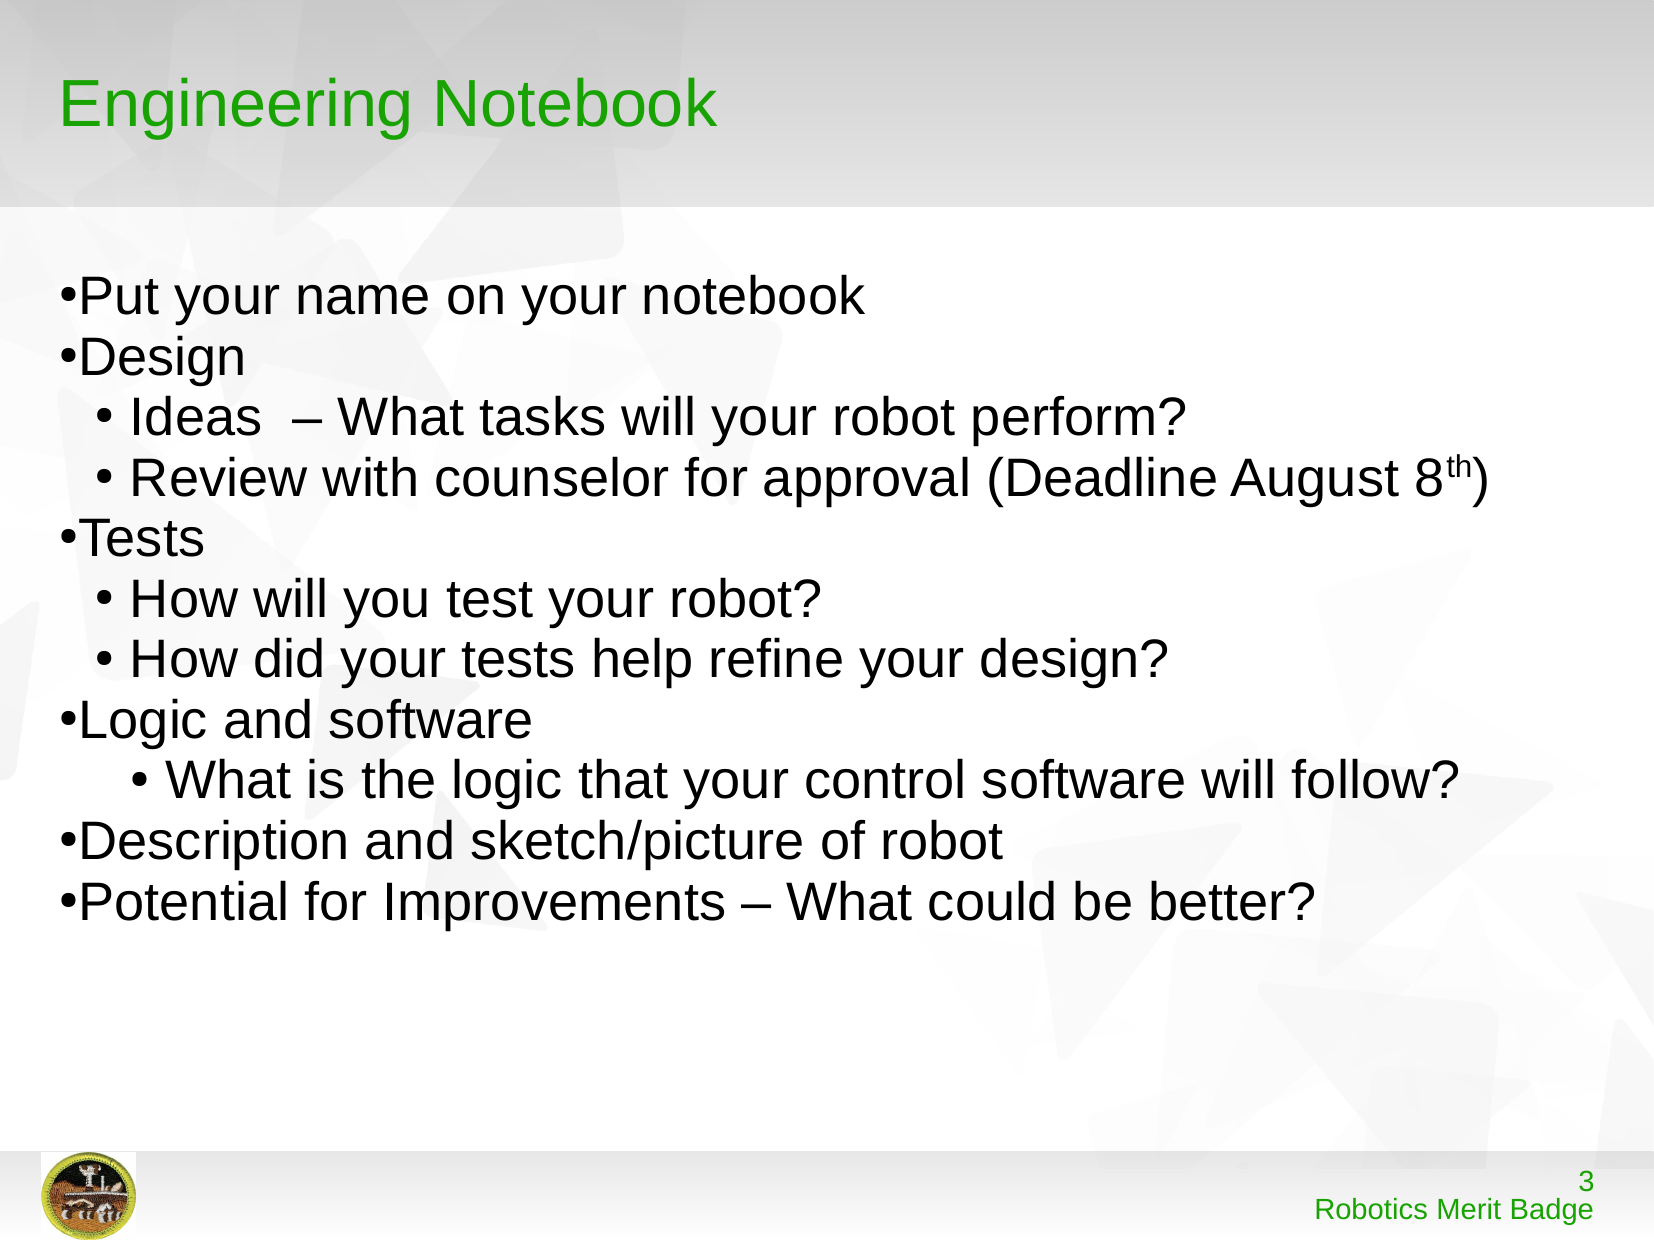

# Engineering Notebook
Put your name on your notebook
Design
Ideas – What tasks will your robot perform?
Review with counselor for approval (Deadline August 8th)
Tests
How will you test your robot?
How did your tests help refine your design?
Logic and software
What is the logic that your control software will follow?
Description and sketch/picture of robot
Potential for Improvements – What could be better?
3
Robotics Merit Badge